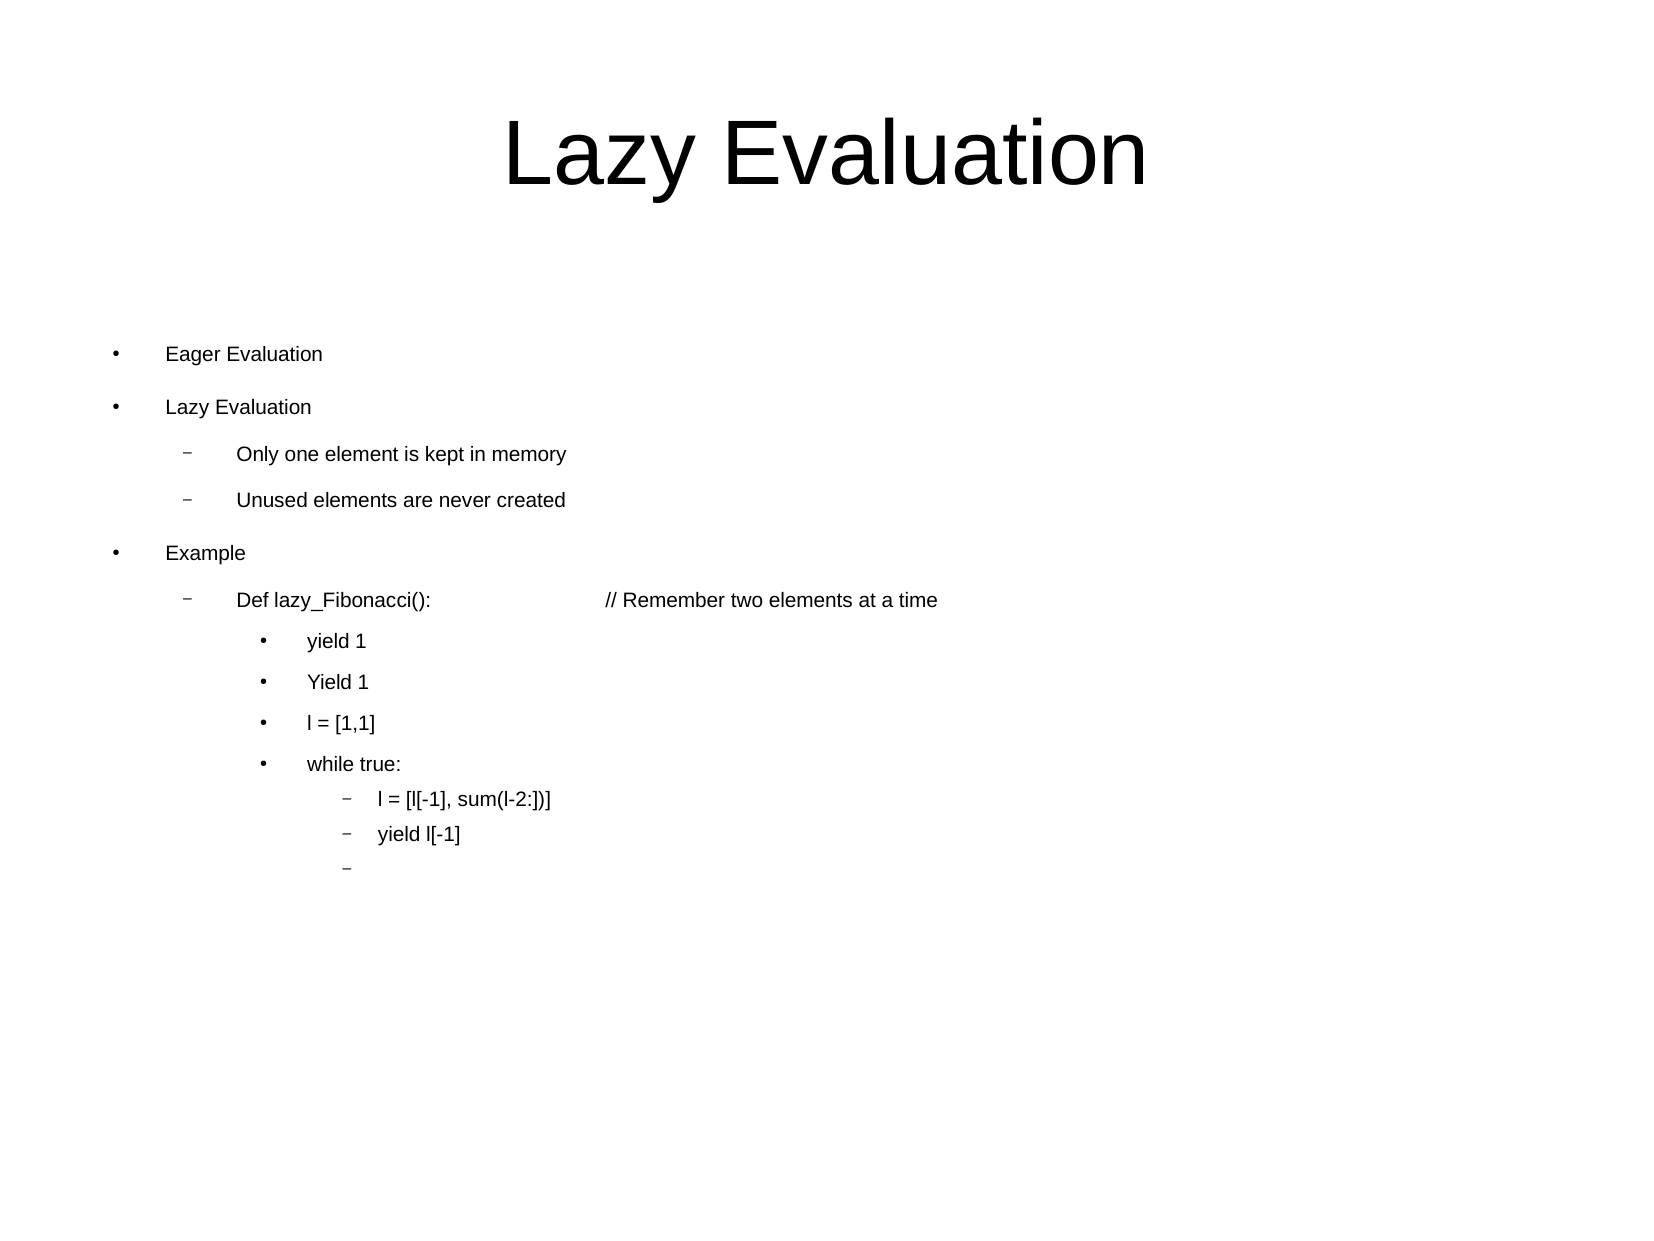

# Lazy Evaluation
Eager Evaluation
Lazy Evaluation
Only one element is kept in memory
Unused elements are never created
Example
Def lazy_Fibonacci():			// Remember two elements at a time
yield 1
Yield 1
l = [1,1]
while true:
l = [l[-1], sum(l-2:])]
yield l[-1]